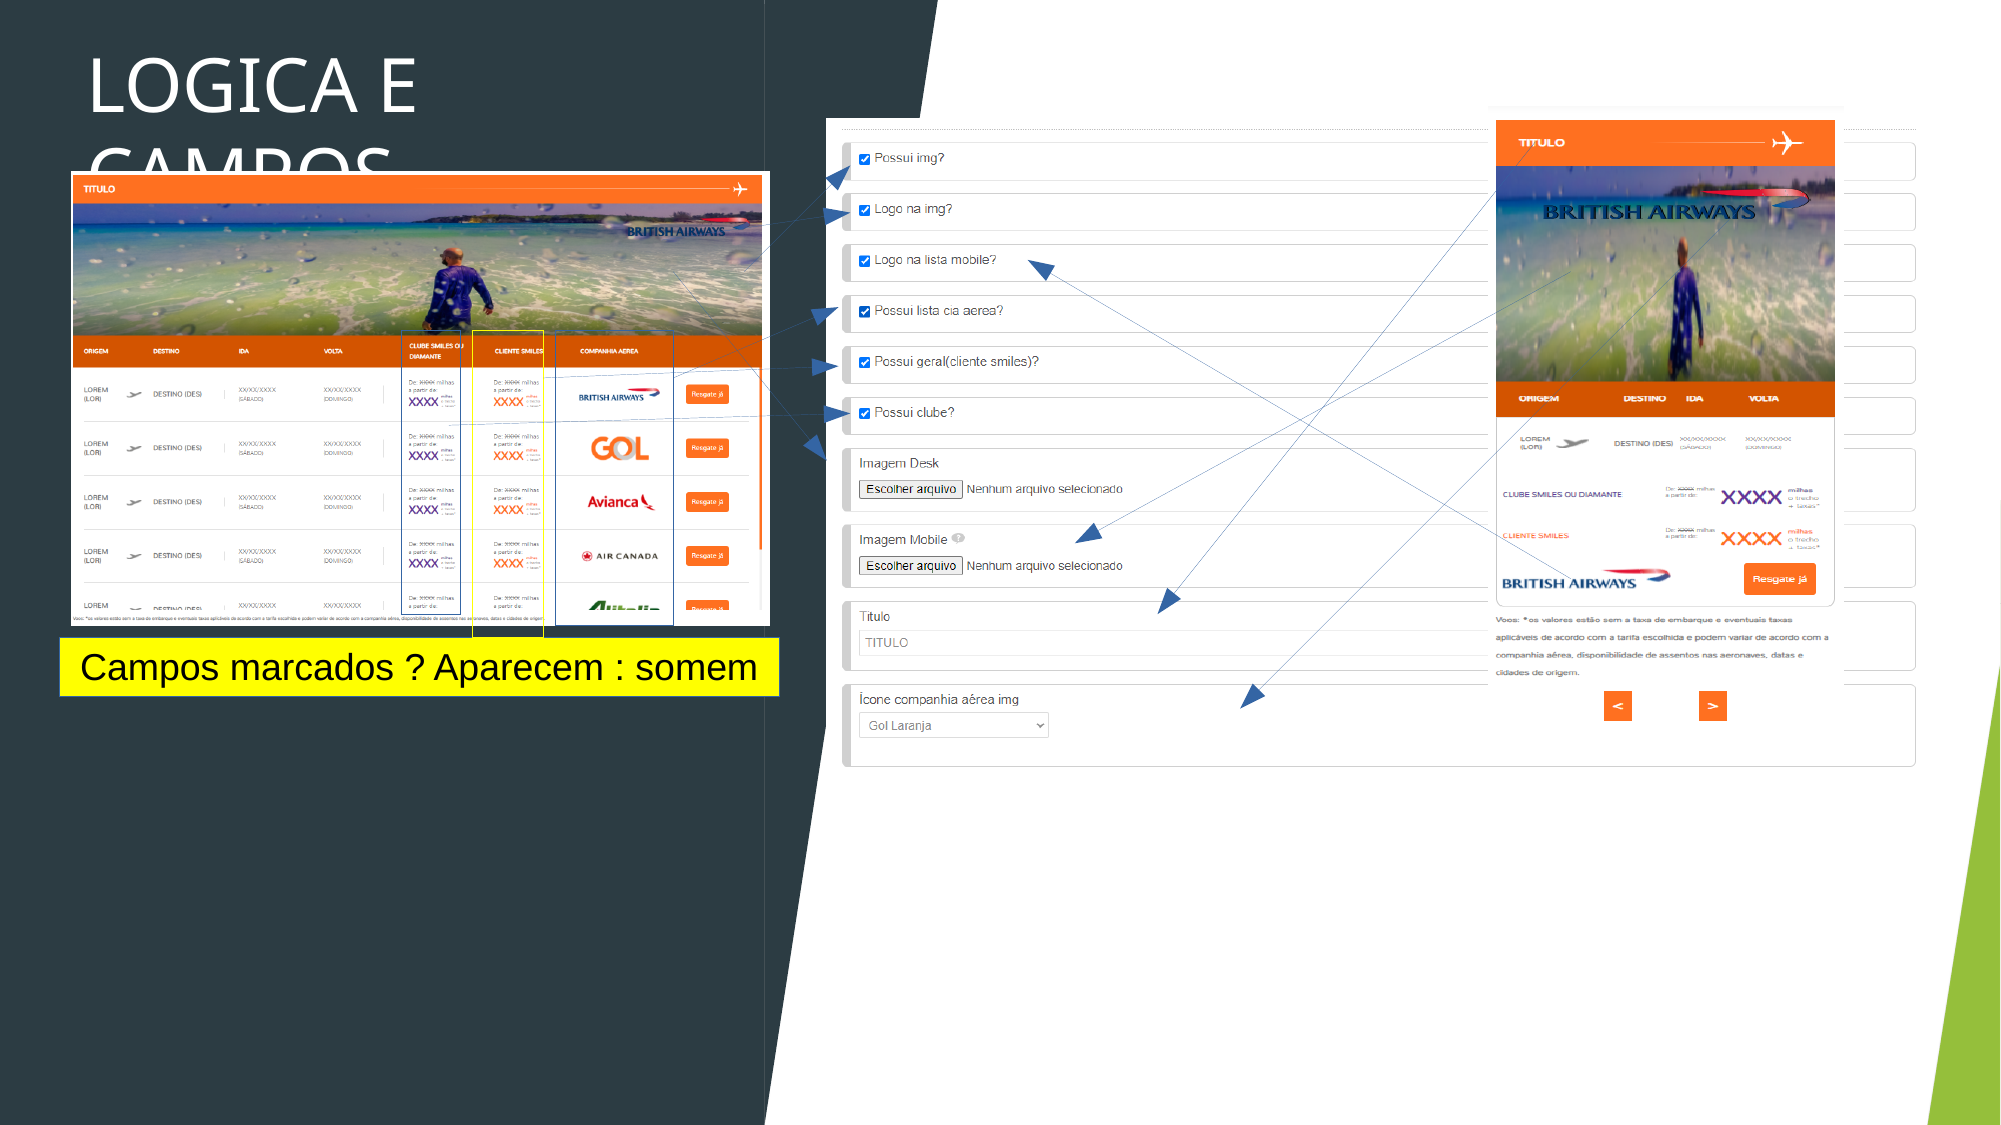

# LOGICA E CAMPOS
Campos marcados ? Aparecem : somem